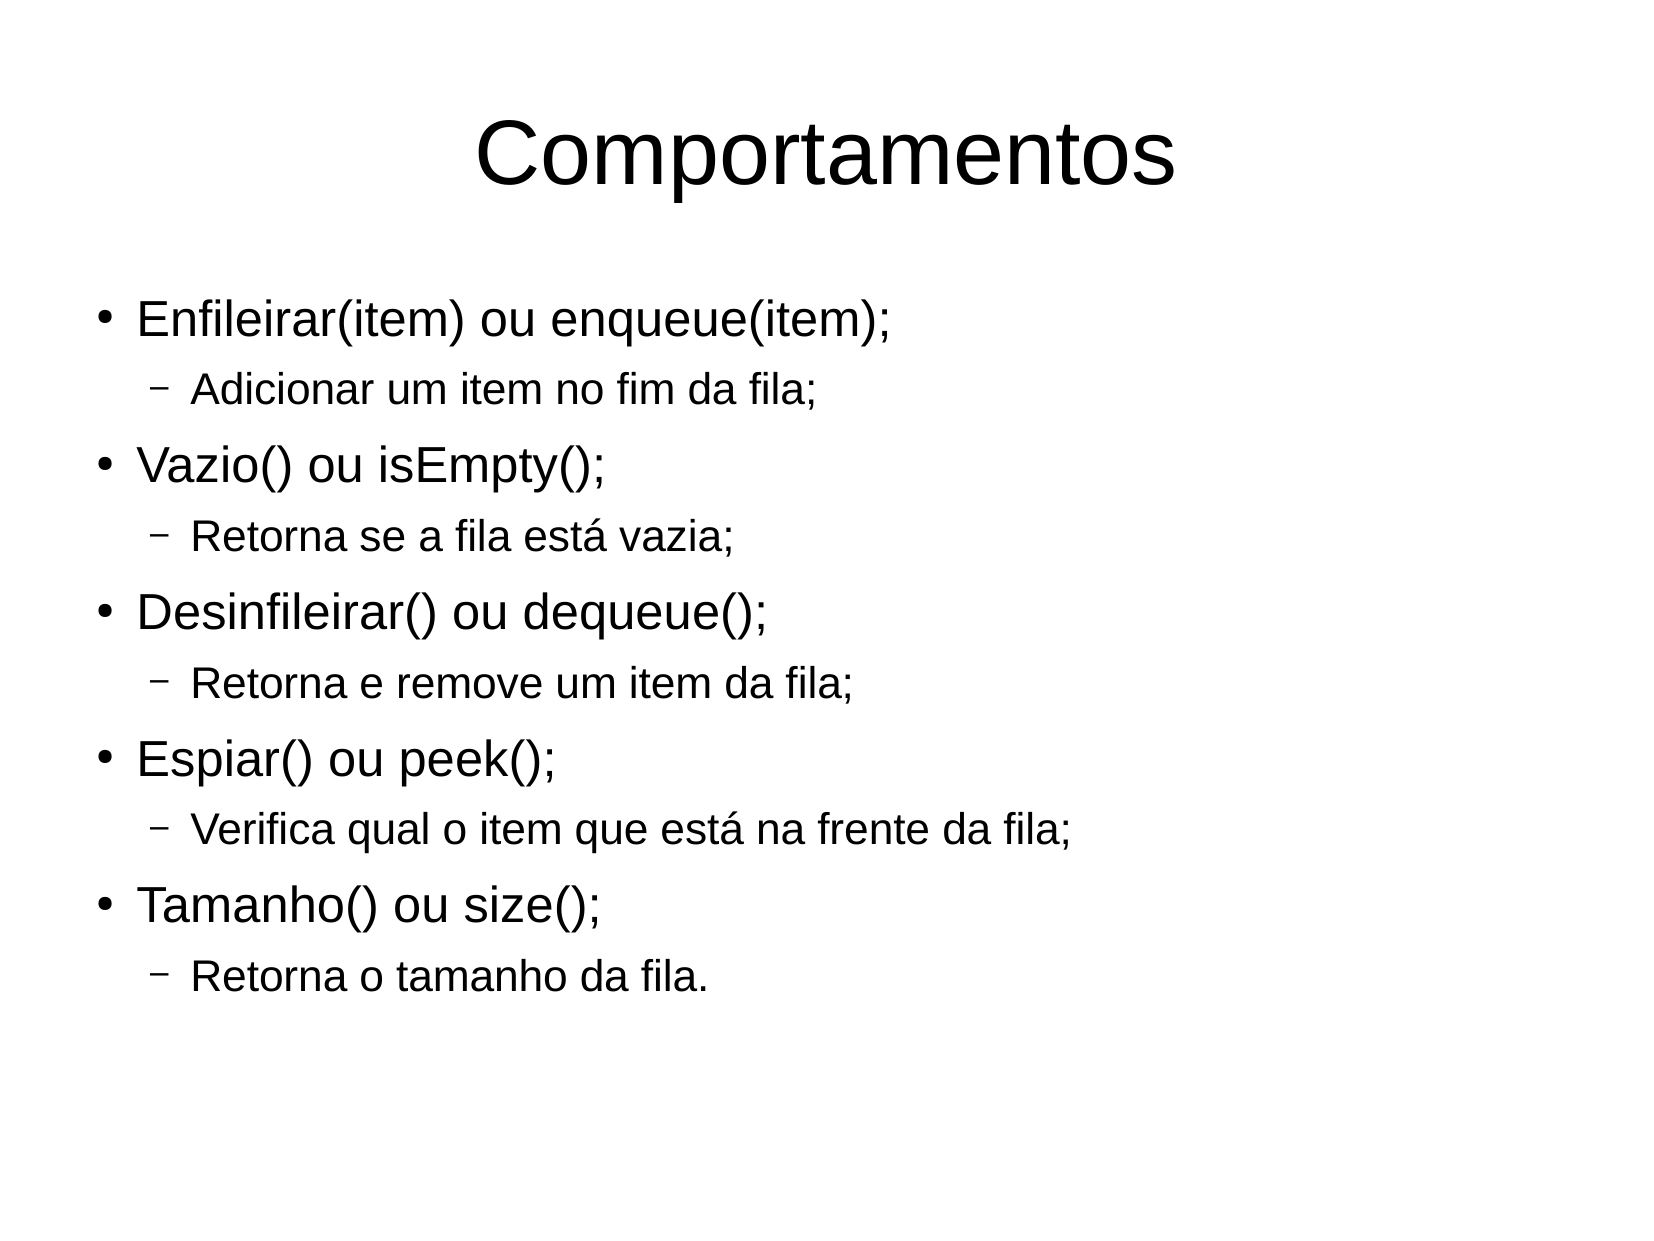

# Comportamentos
Enfileirar(item) ou enqueue(item);
Adicionar um item no fim da fila;
Vazio() ou isEmpty();
Retorna se a fila está vazia;
Desinfileirar() ou dequeue();
Retorna e remove um item da fila;
Espiar() ou peek();
Verifica qual o item que está na frente da fila;
Tamanho() ou size();
Retorna o tamanho da fila.